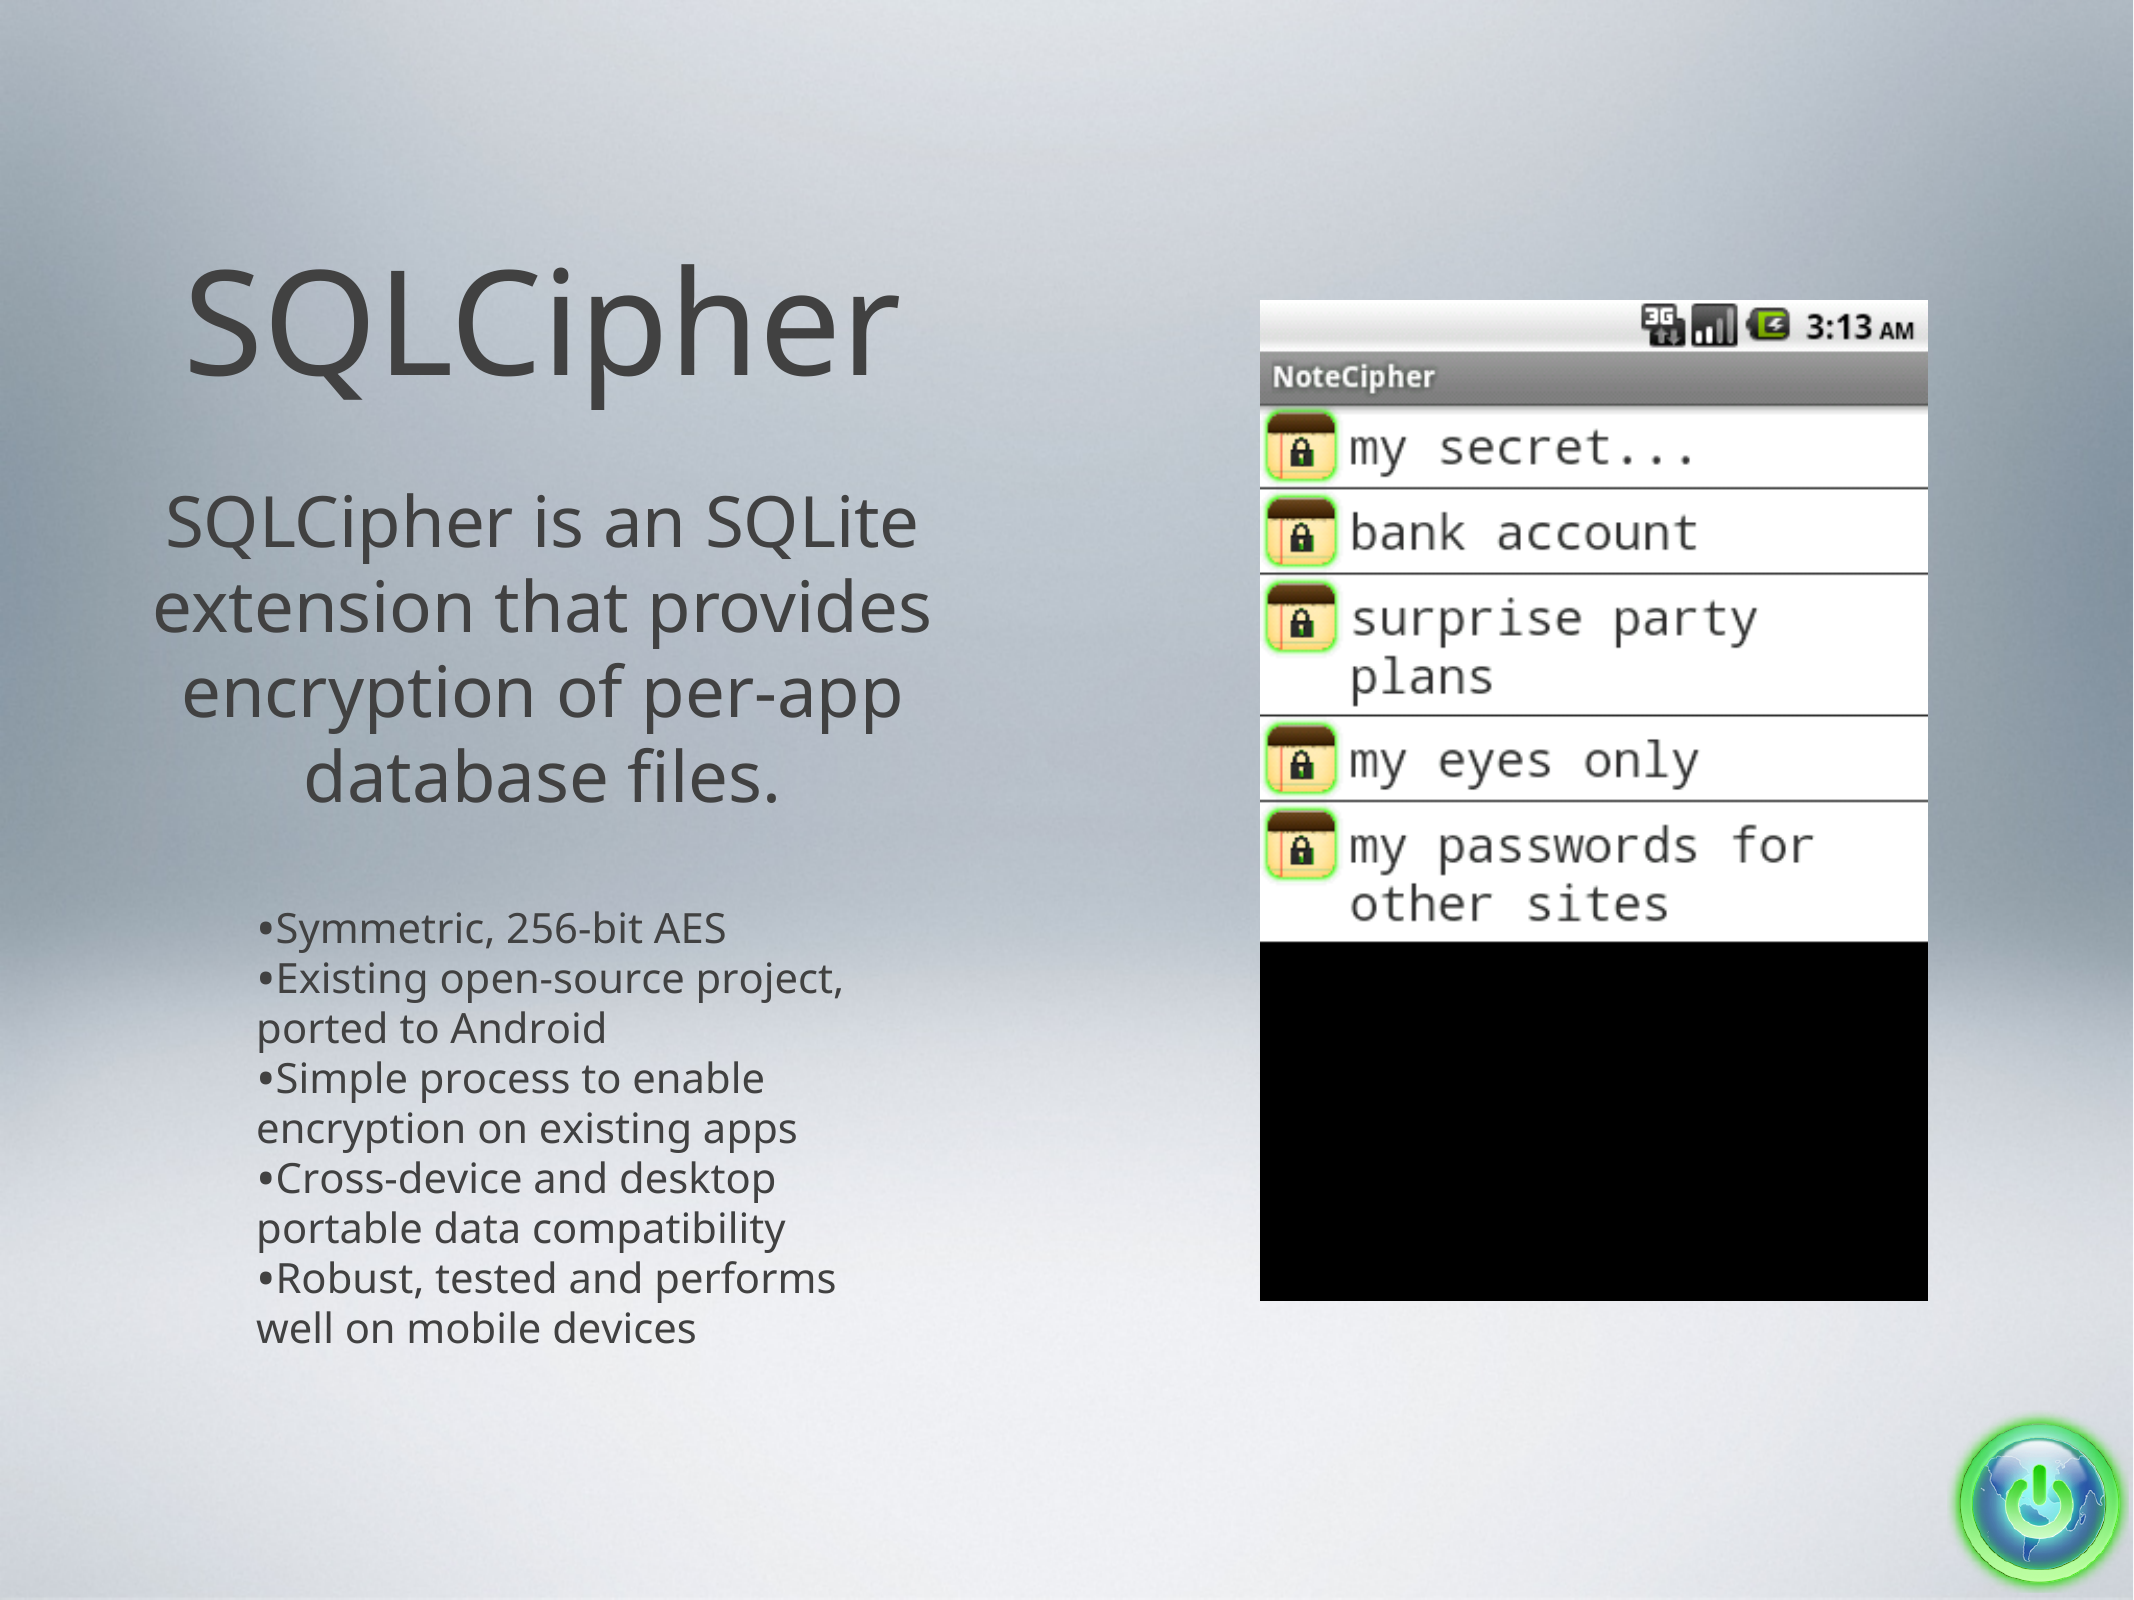

# SQLCipher
SQLCipher is an SQLite extension that provides encryption of per-app database files.
Symmetric, 256-bit AES
Existing open-source project, ported to Android
Simple process to enable encryption on existing apps
Cross-device and desktop portable data compatibility
Robust, tested and performs well on mobile devices